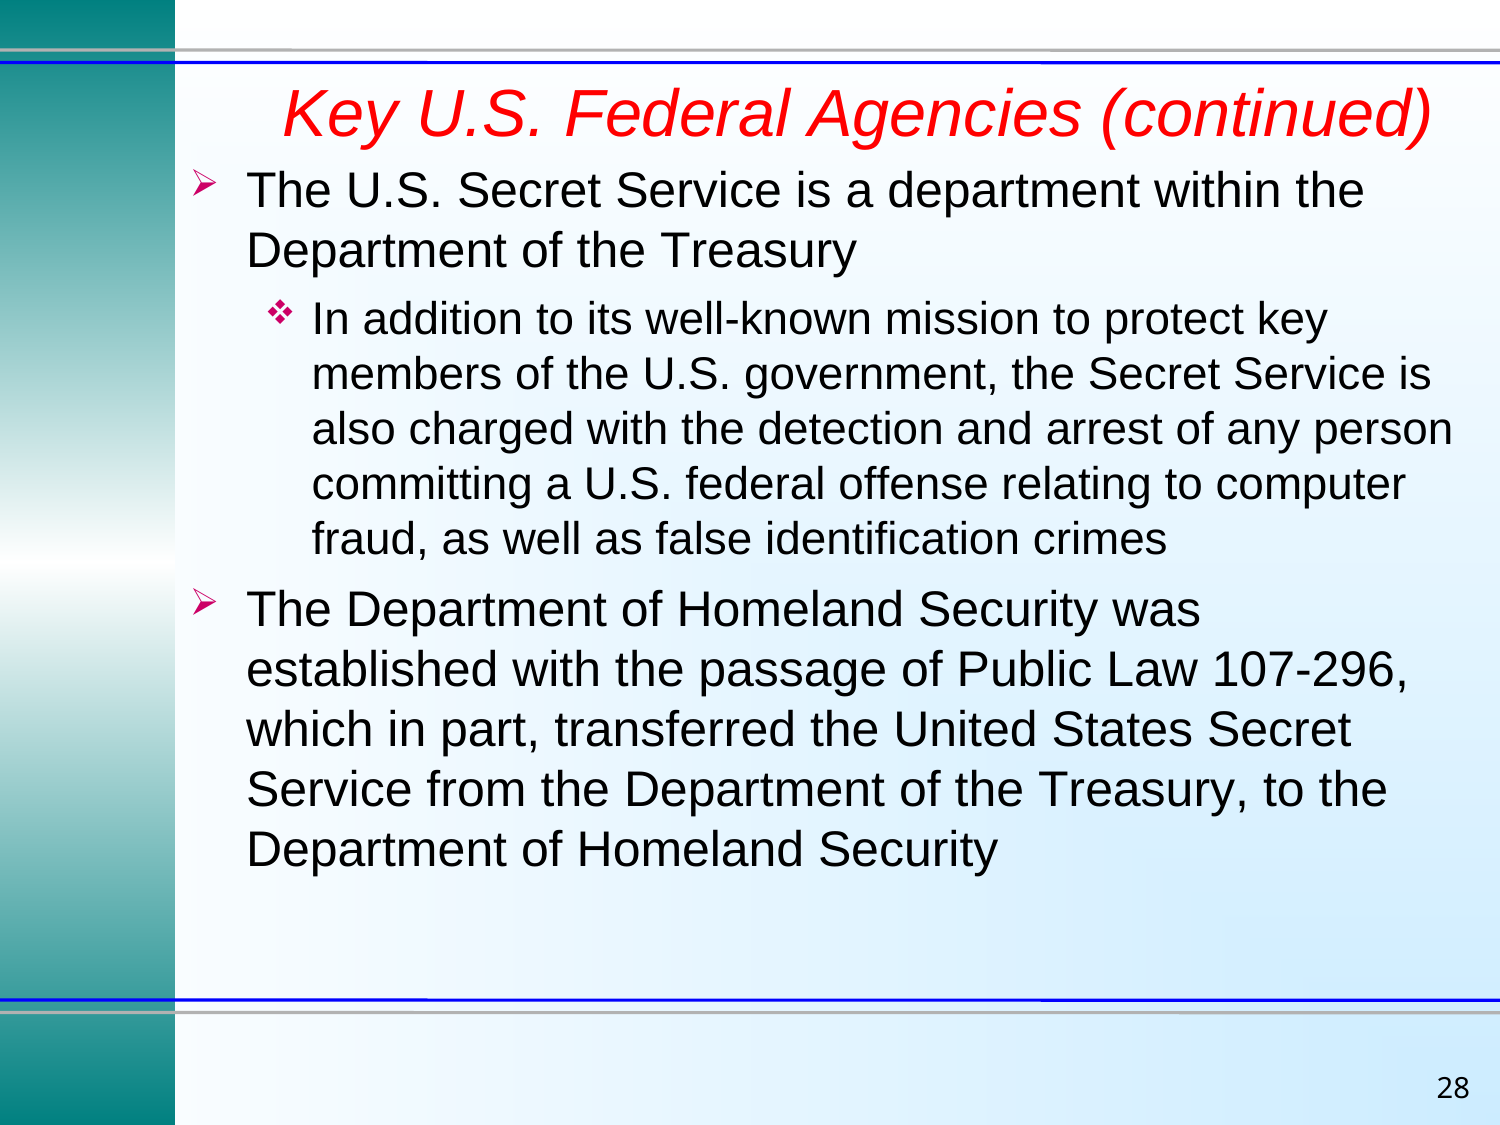

Key U.S. Federal Agencies (continued)
The U.S. Secret Service is a department within the Department of the Treasury
In addition to its well-known mission to protect key members of the U.S. government, the Secret Service is also charged with the detection and arrest of any person committing a U.S. federal offense relating to computer fraud, as well as false identification crimes
The Department of Homeland Security was established with the passage of Public Law 107-296, which in part, transferred the United States Secret Service from the Department of the Treasury, to the Department of Homeland Security